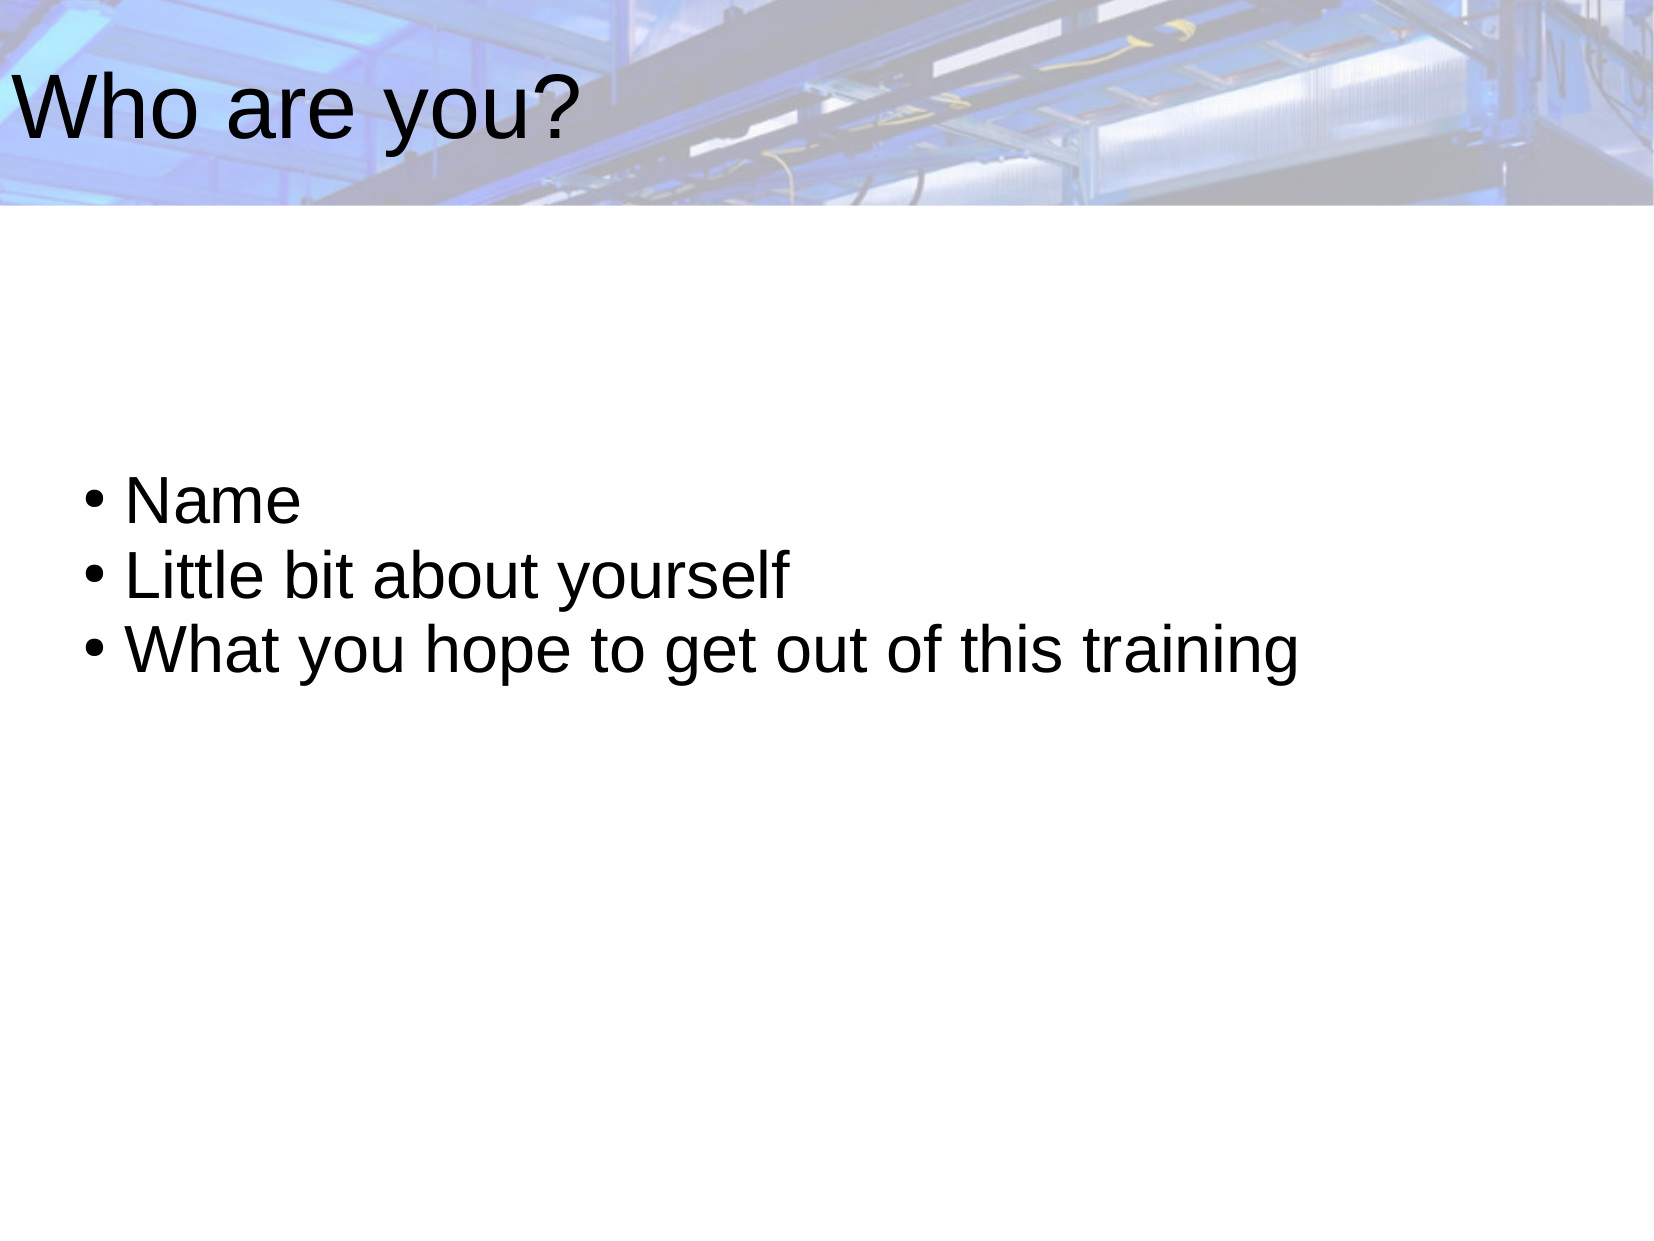

# Who are you?
 Name
 Little bit about yourself
 What you hope to get out of this training